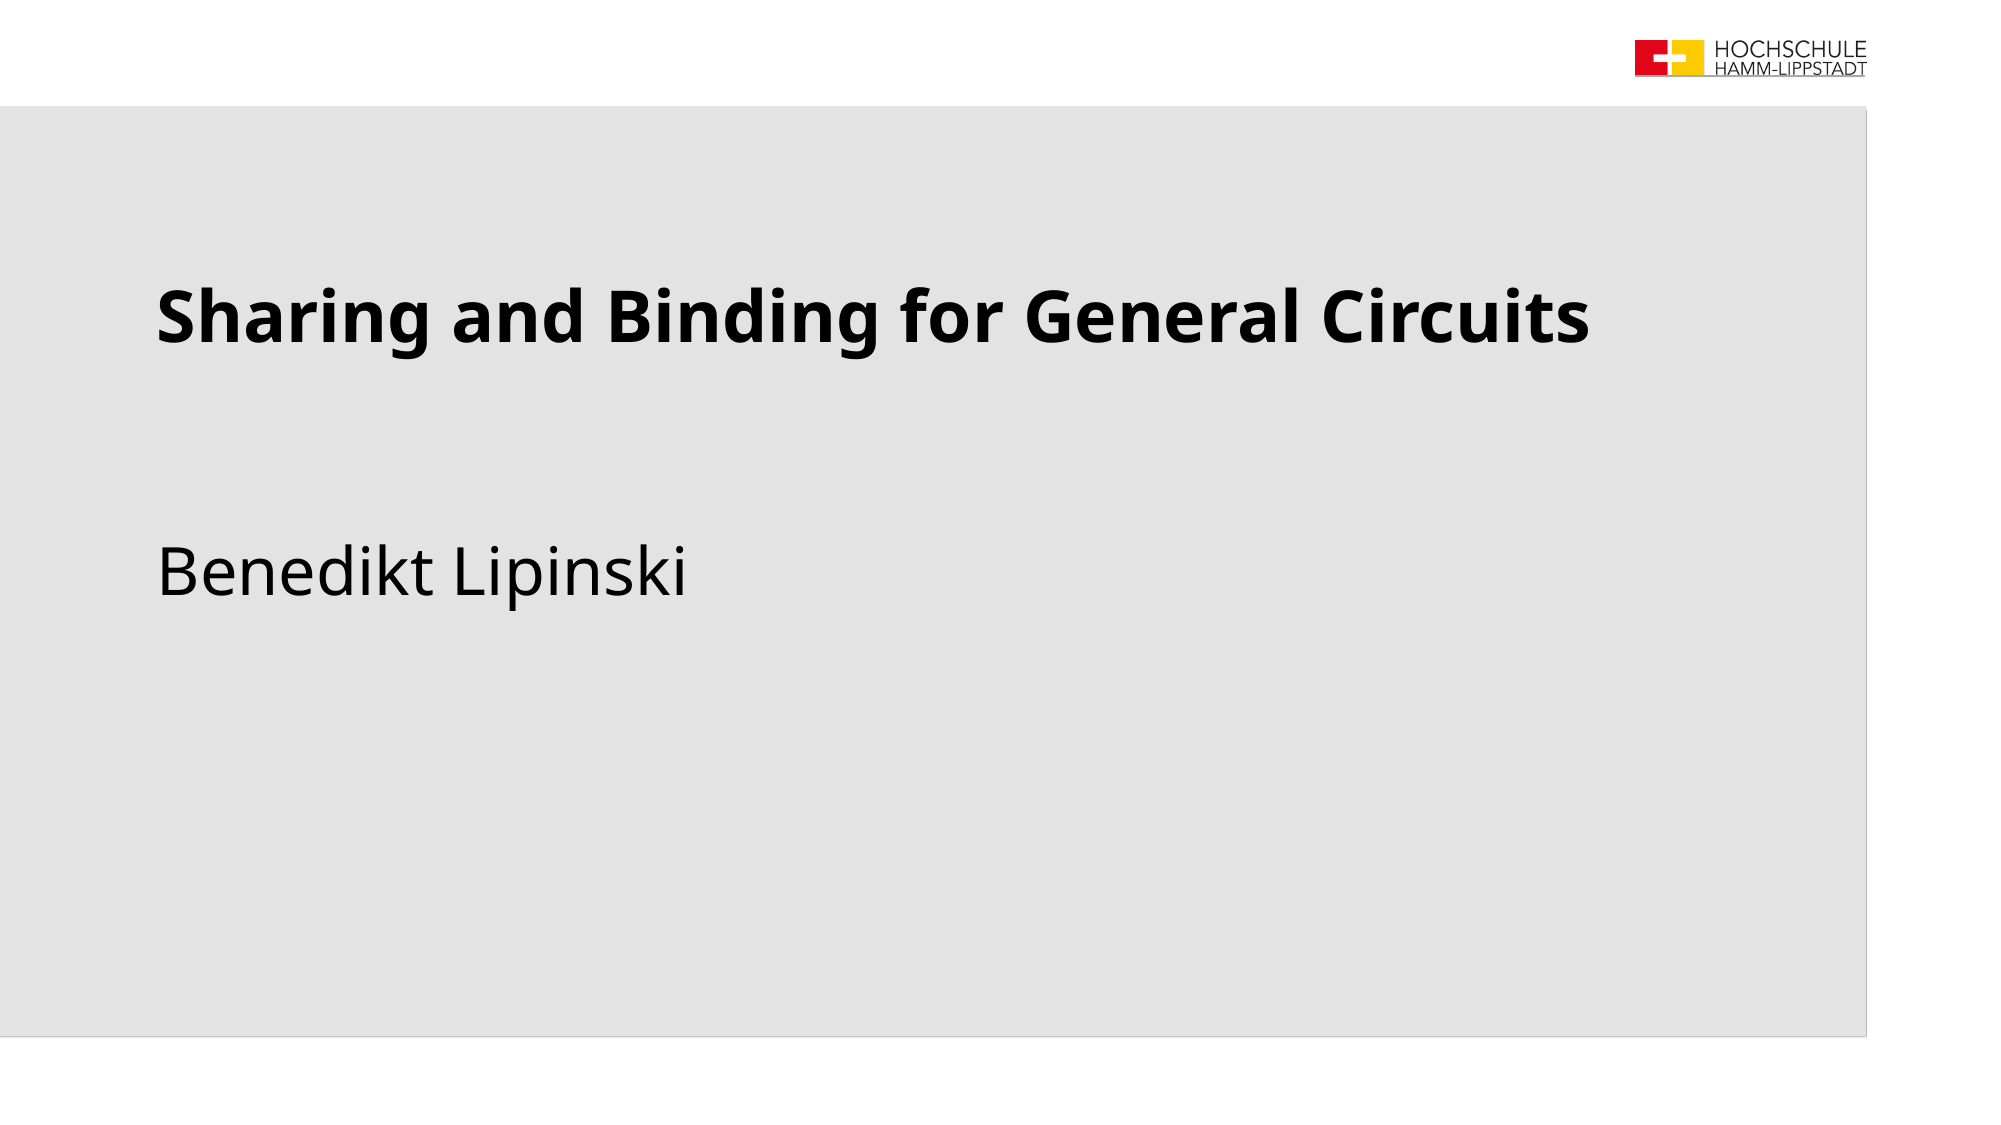

# Sharing and Binding for General Circuits
Benedikt Lipinski